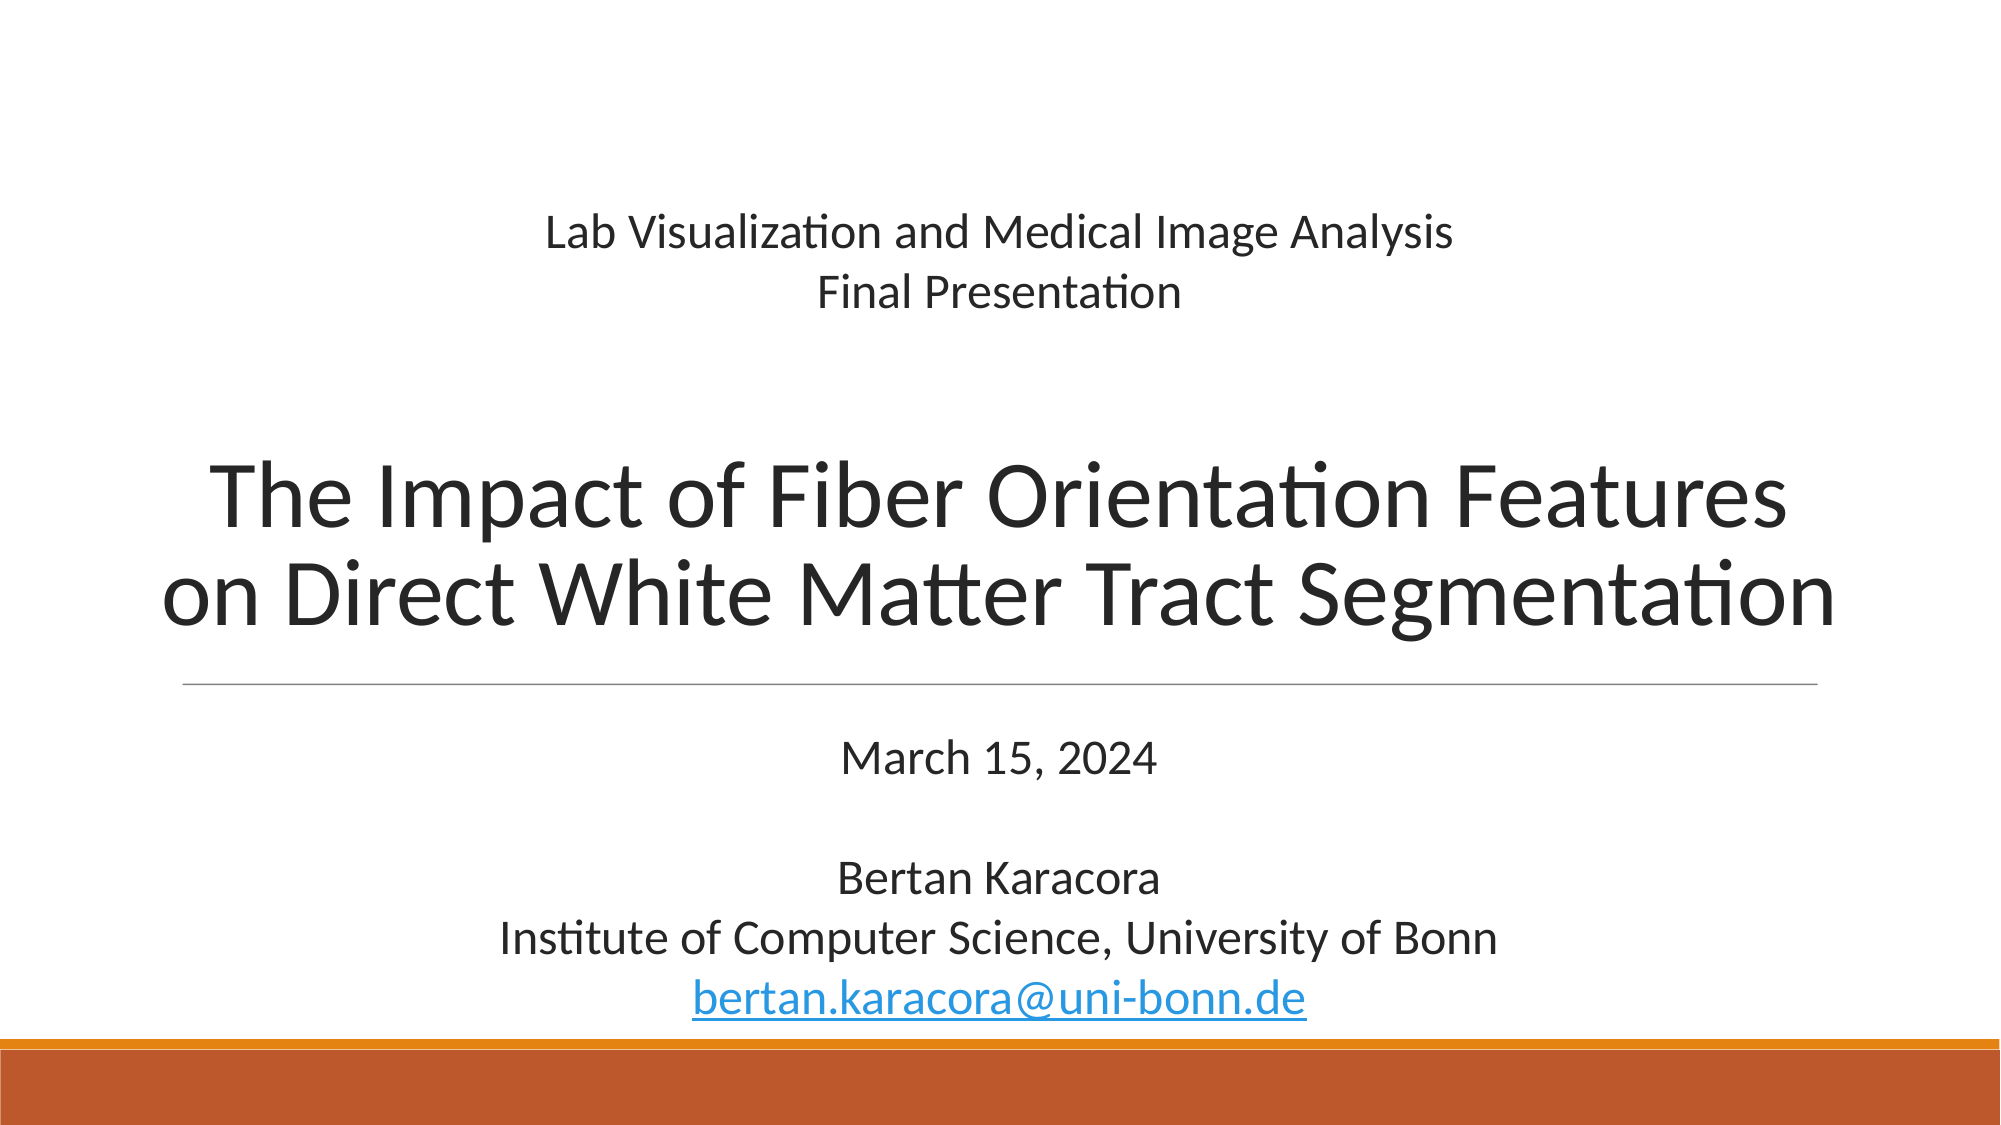

Lab Visualization and Medical Image Analysis
Final Presentation
# The Impact of Fiber Orientation Features on Direct White Matter Tract Segmentation
March 15, 2024
Bertan Karacora
Institute of Computer Science, University of Bonn
bertan.karacora@uni-bonn.de